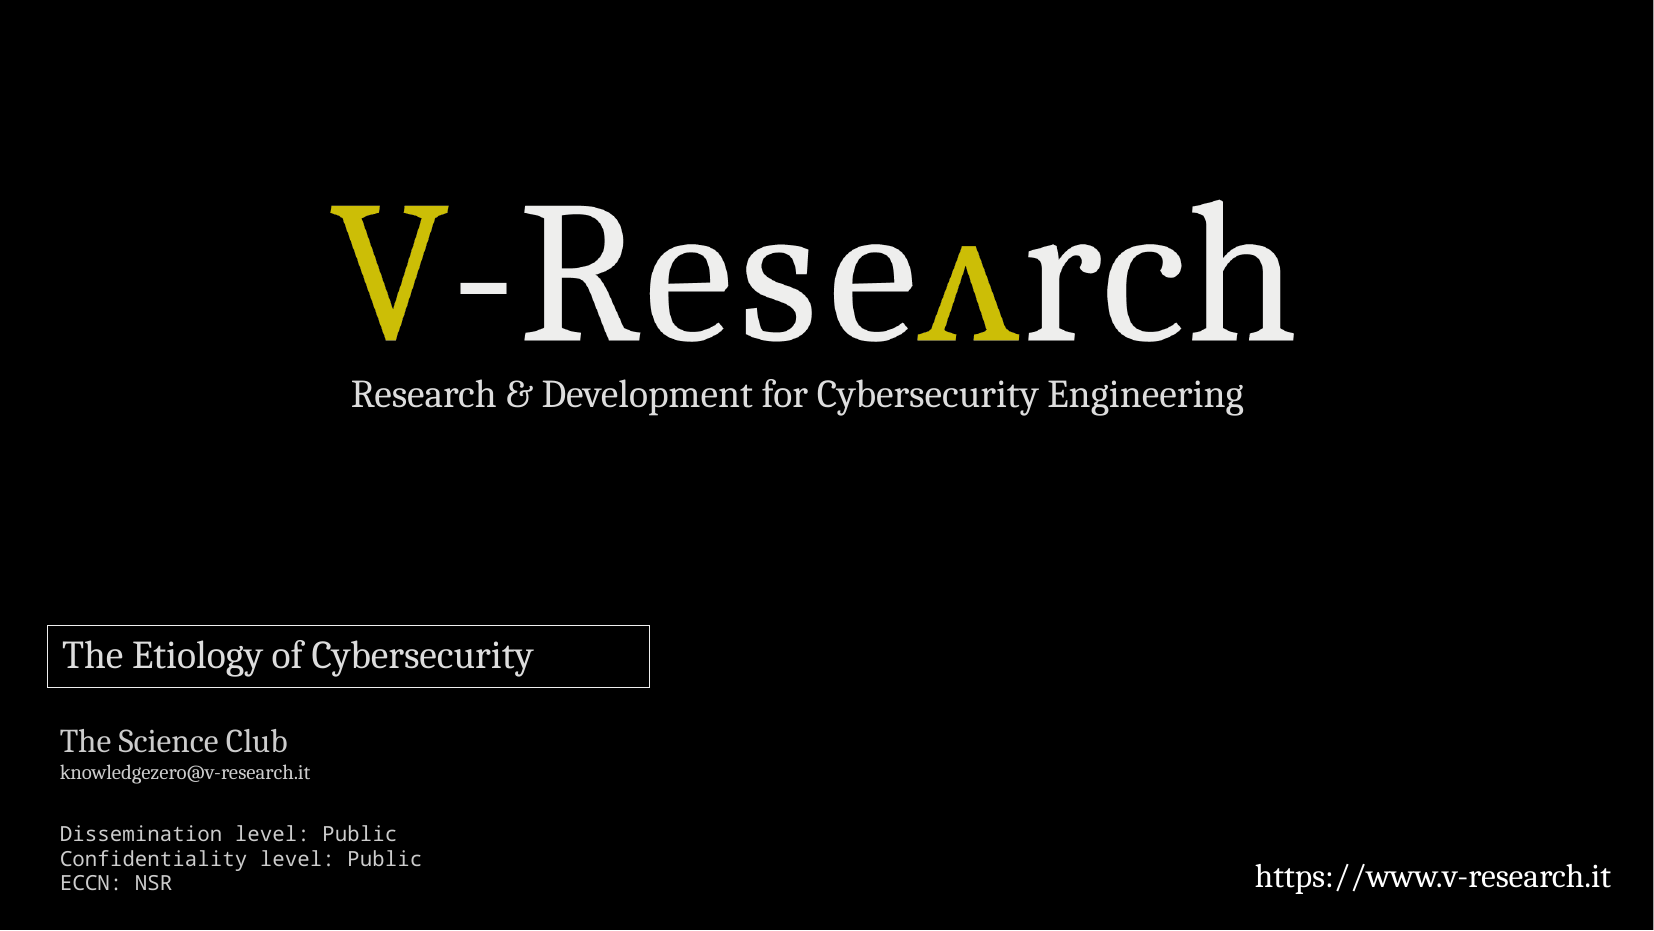

Research & Development for Cybersecurity Engineering
The Etiology of Cybersecurity
The Science Club
knowledgezero@v-research.it
Dissemination level: Public
Confidentiality level: Public
ECCN: NSR
https://www.v-research.it